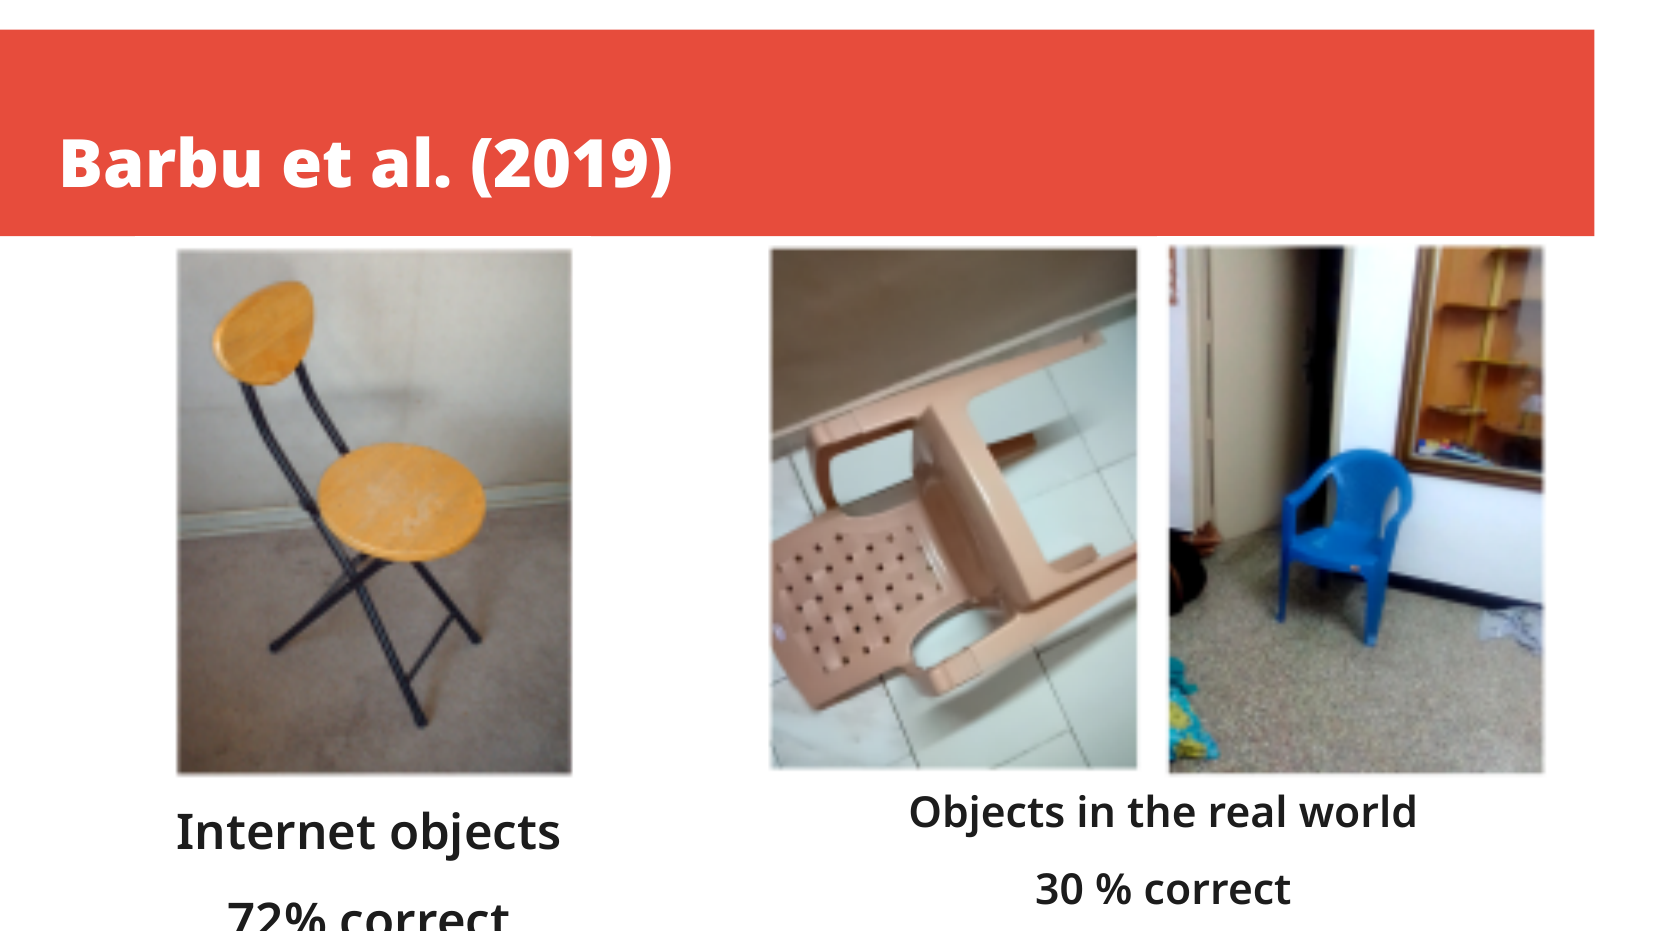

# Barbu et al. (2019)
Objects in the real world
30 % correct
Internet objects
72% correct
61